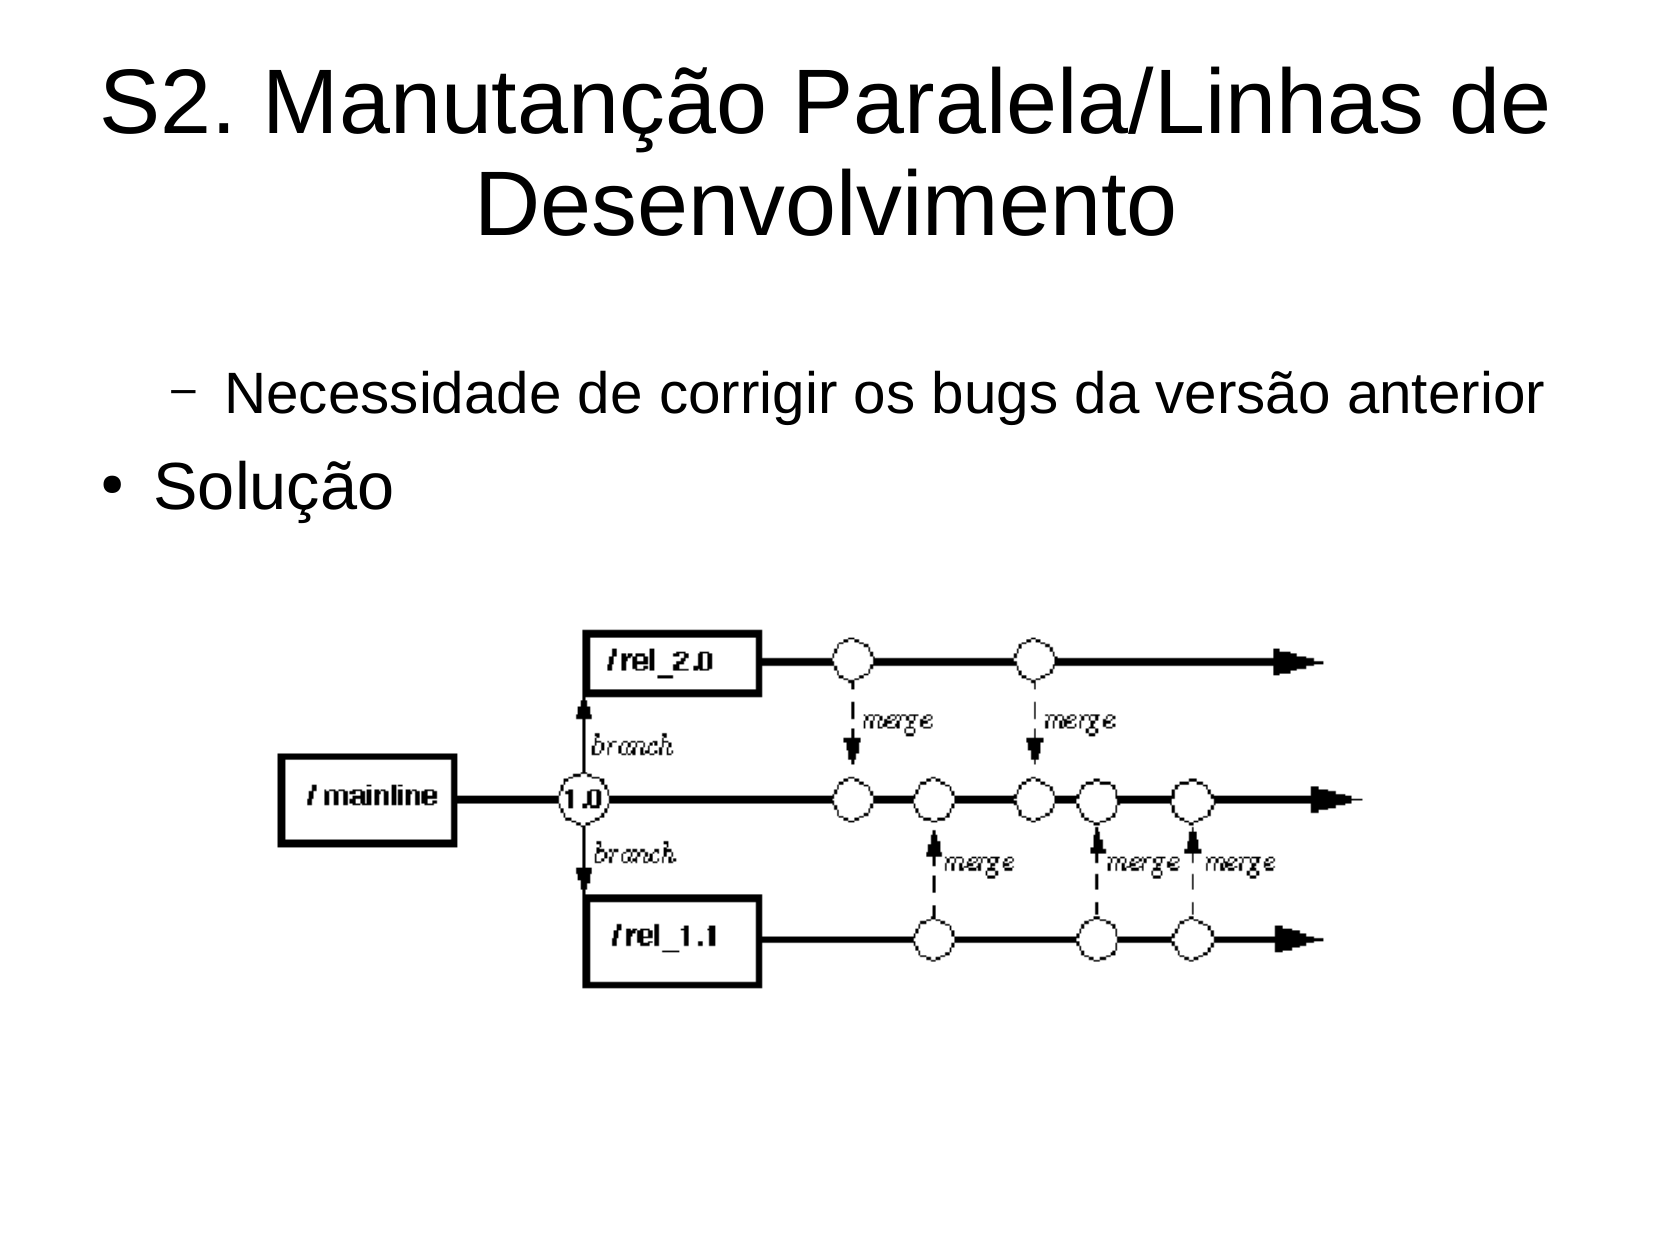

# S2. Manutanção Paralela/Linhas de Desenvolvimento
Necessidade de corrigir os bugs da versão anterior
Solução